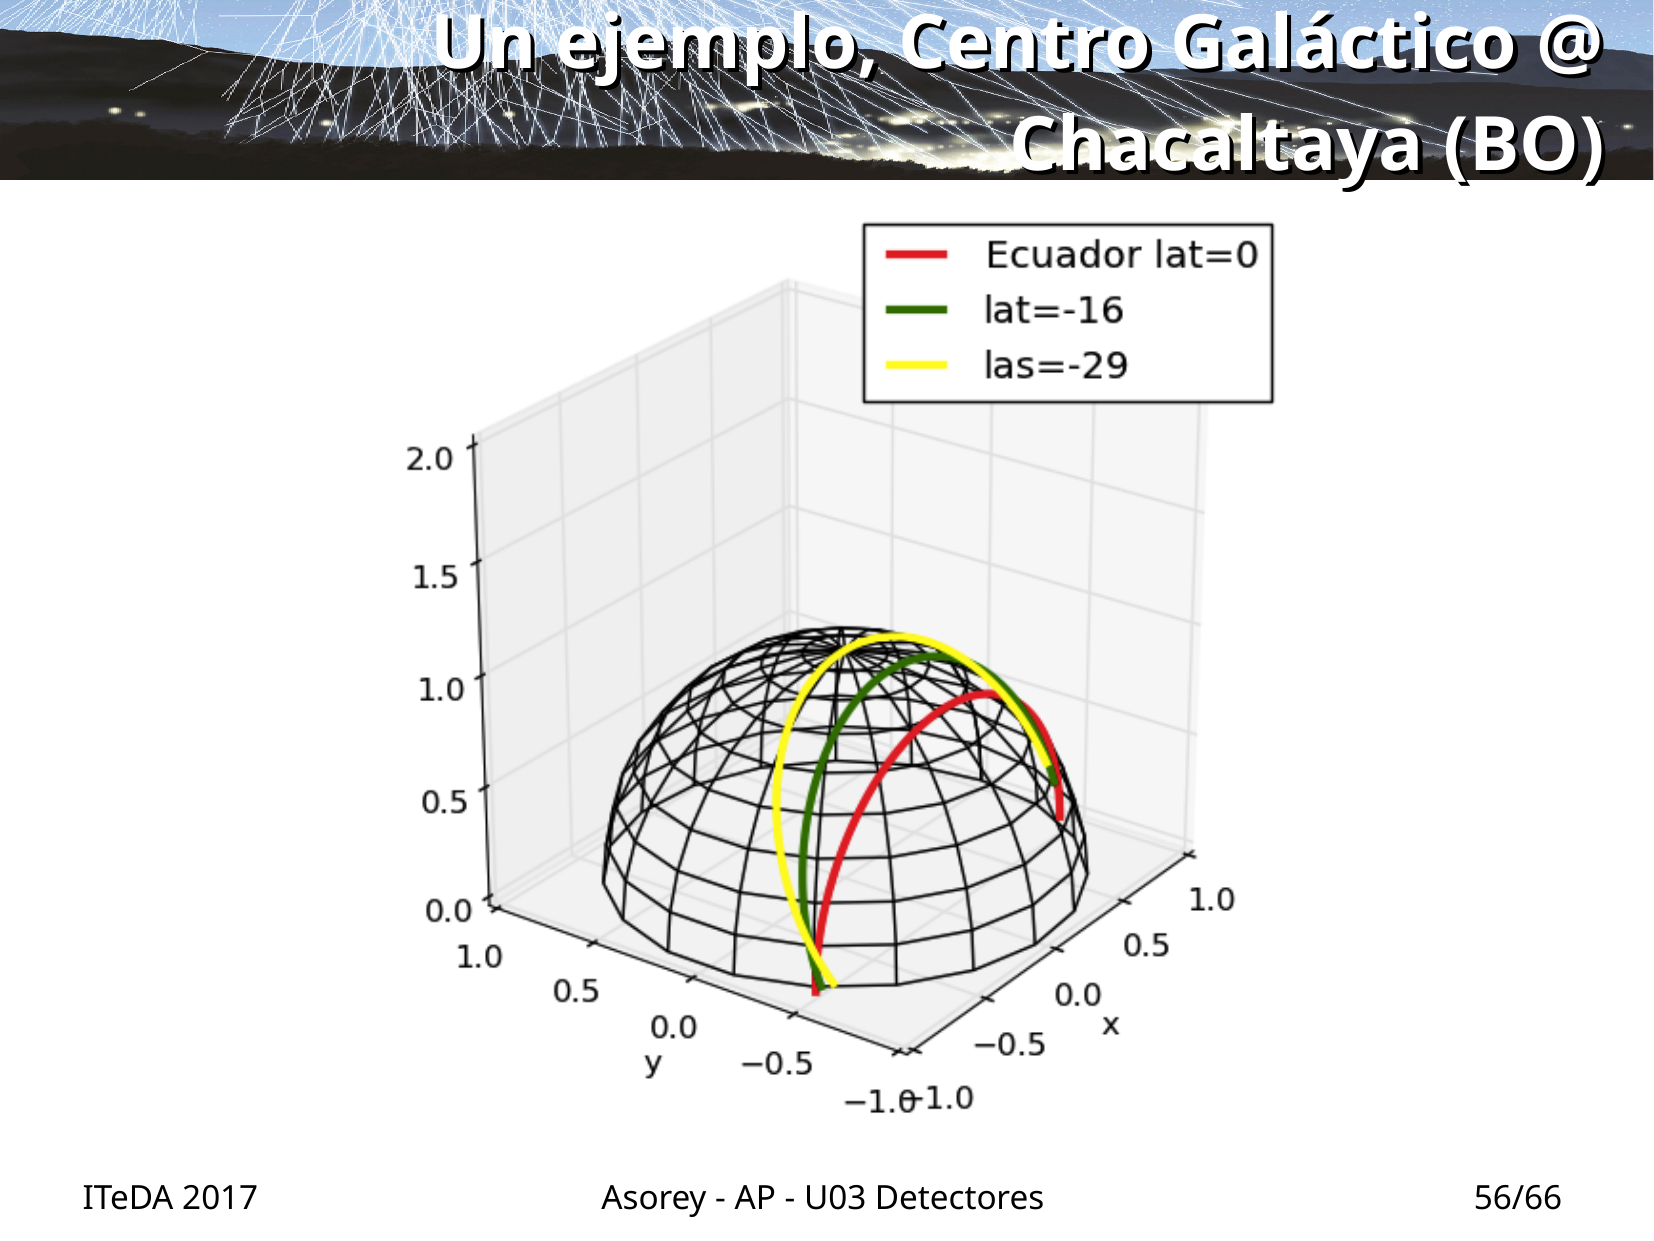

# Un ejemplo, Centro Galáctico @ Chacaltaya (BO)
ITeDA 2017
Asorey - AP - U03 Detectores
56